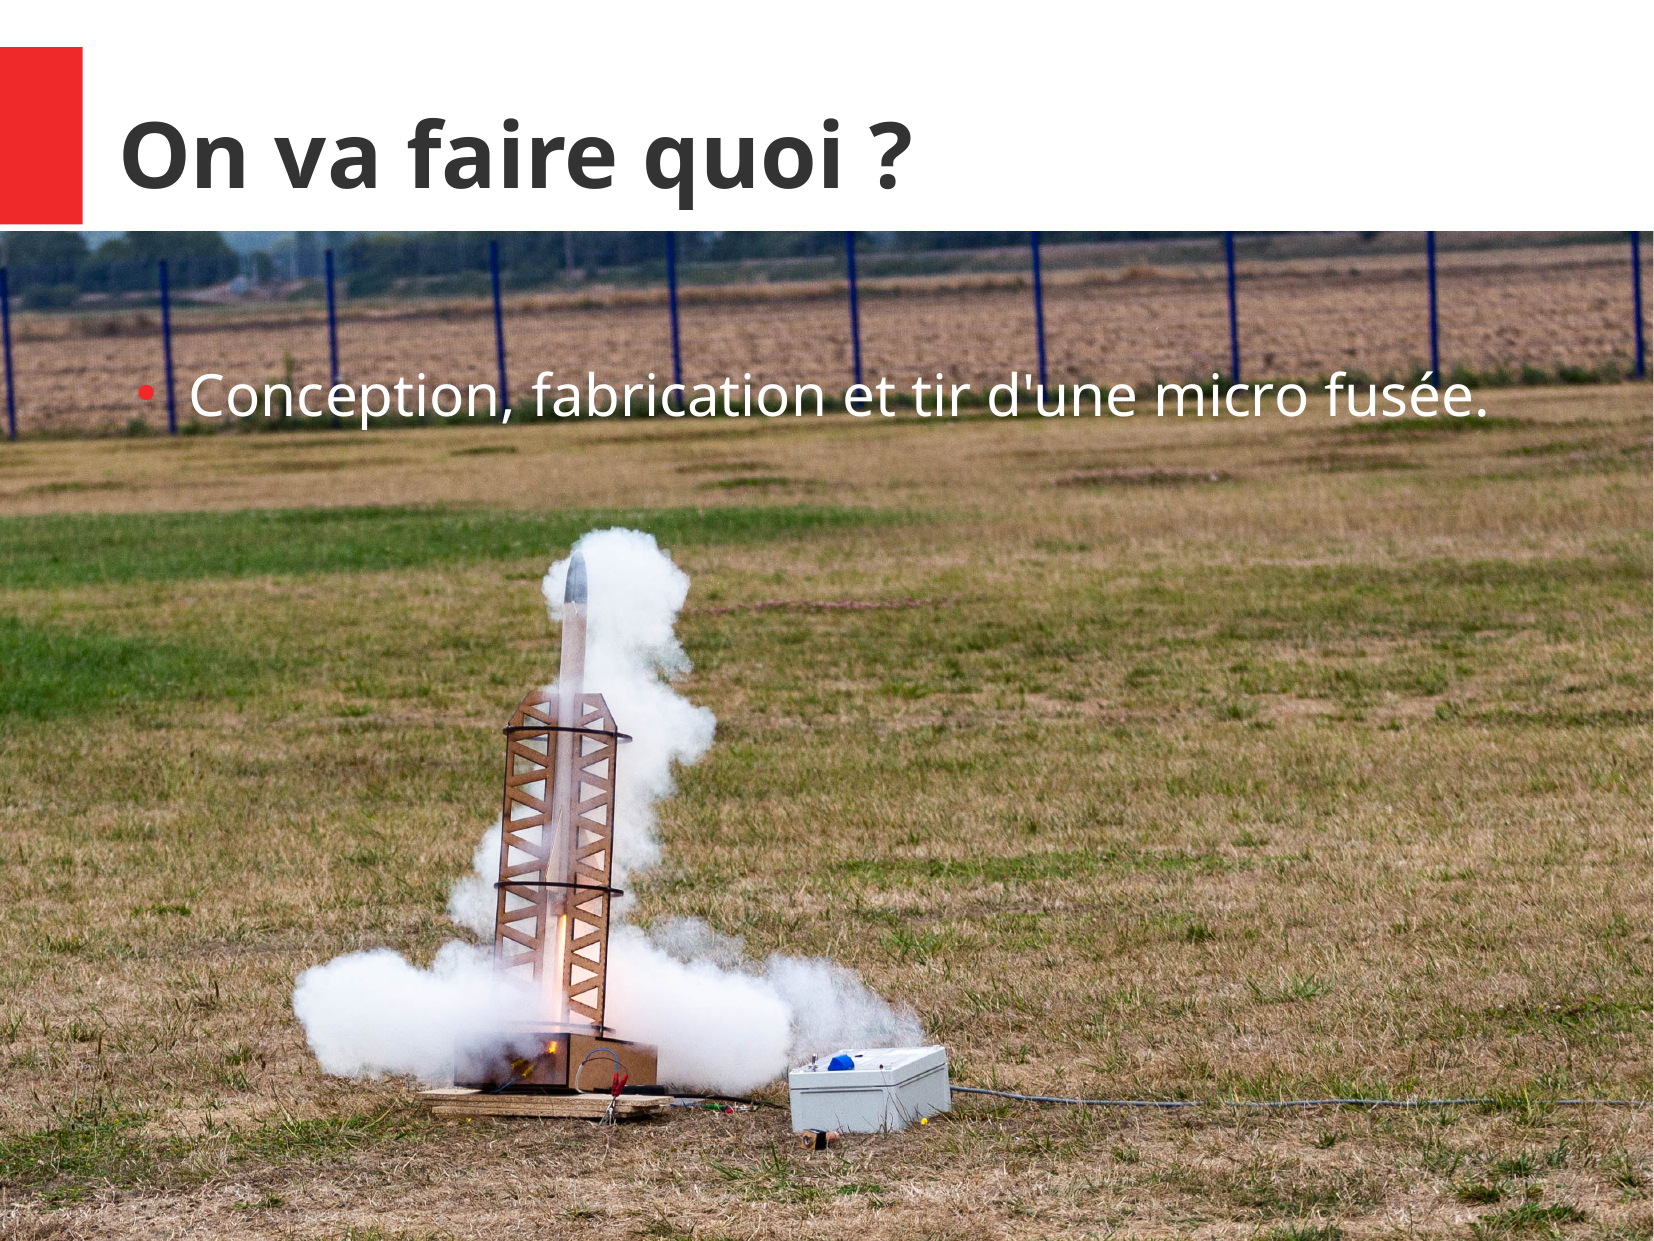

# On va faire quoi ?
Conception, fabrication et tir d'une micro fusée.
2